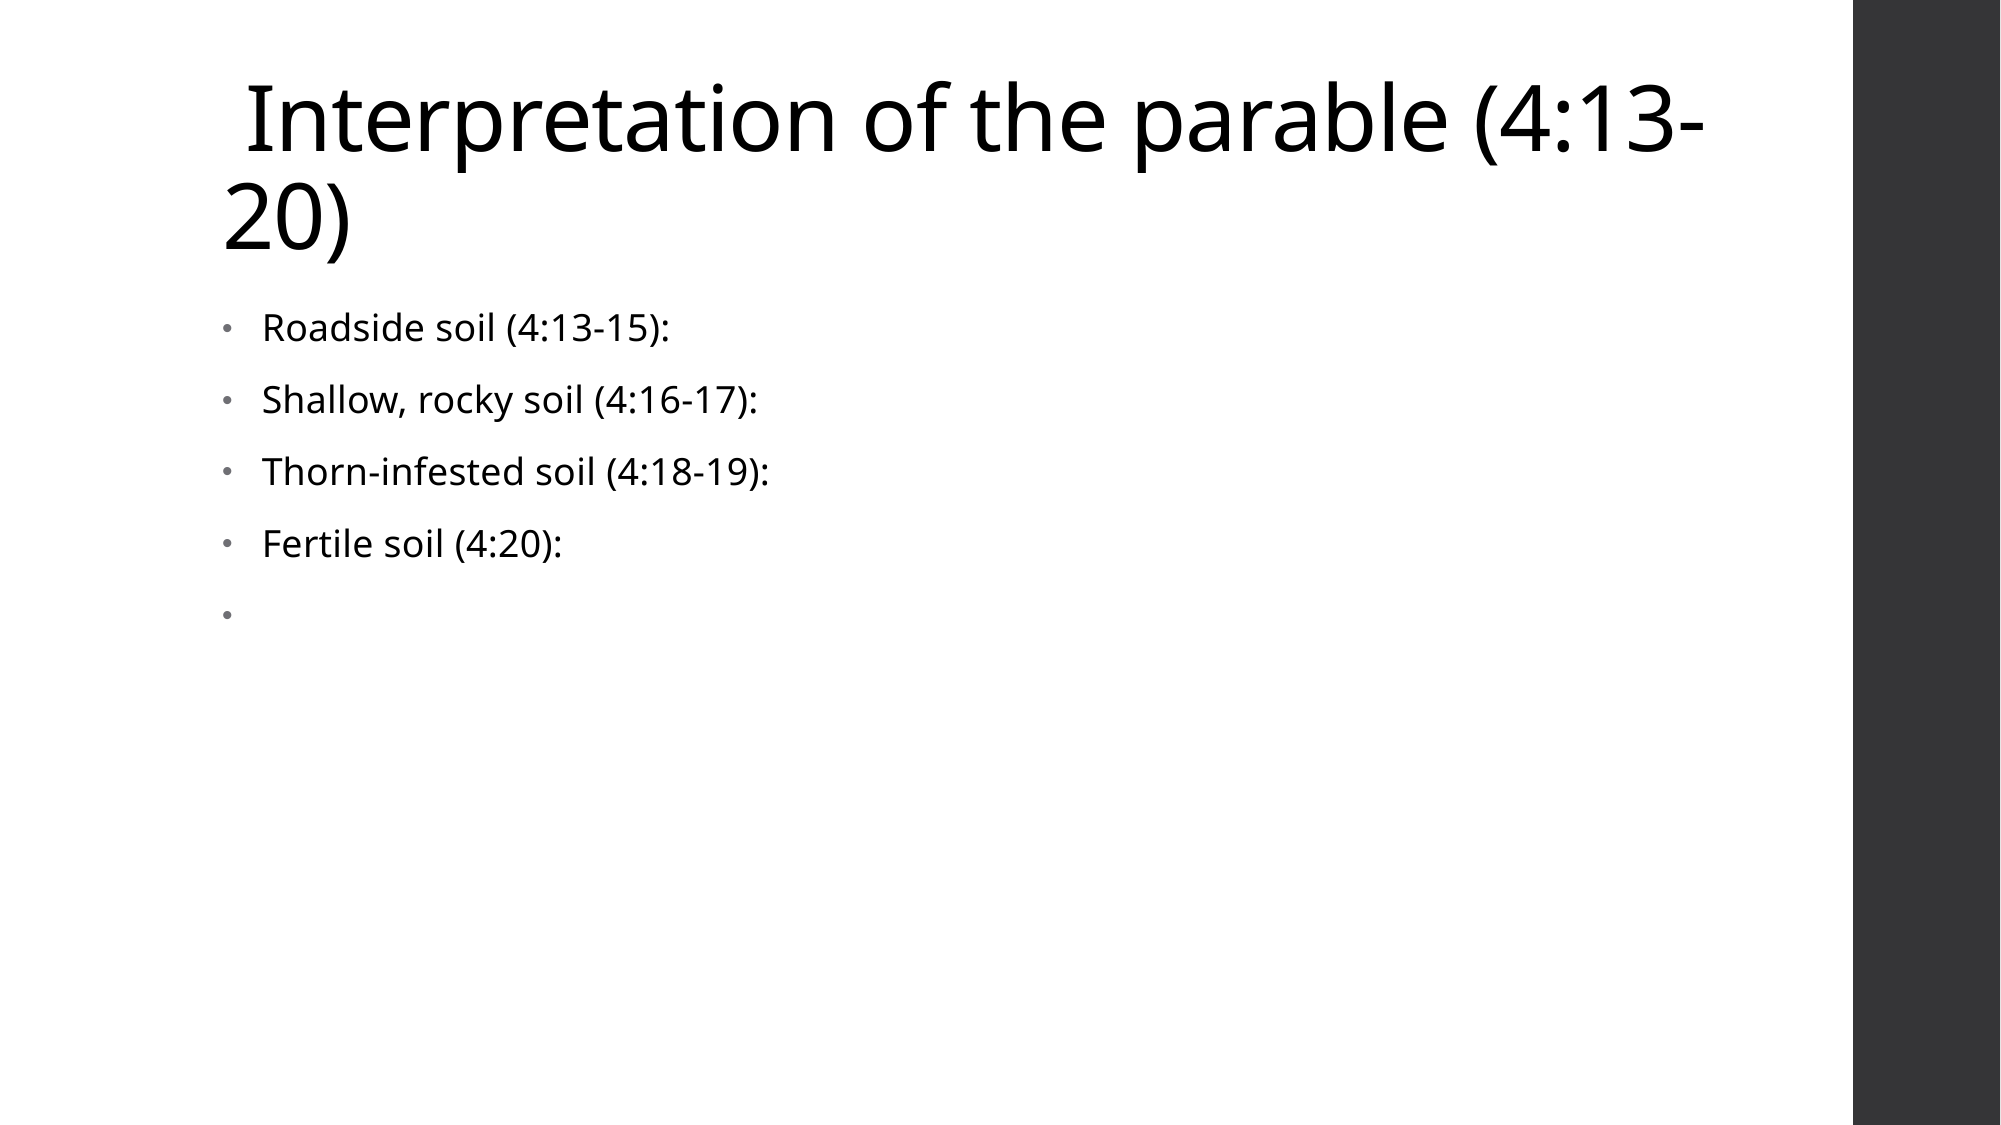

# Interpretation of the parable (4:13-20)
 Roadside soil (4:13-15):
 Shallow, rocky soil (4:16-17):
 Thorn-infested soil (4:18-19):
 Fertile soil (4:20):